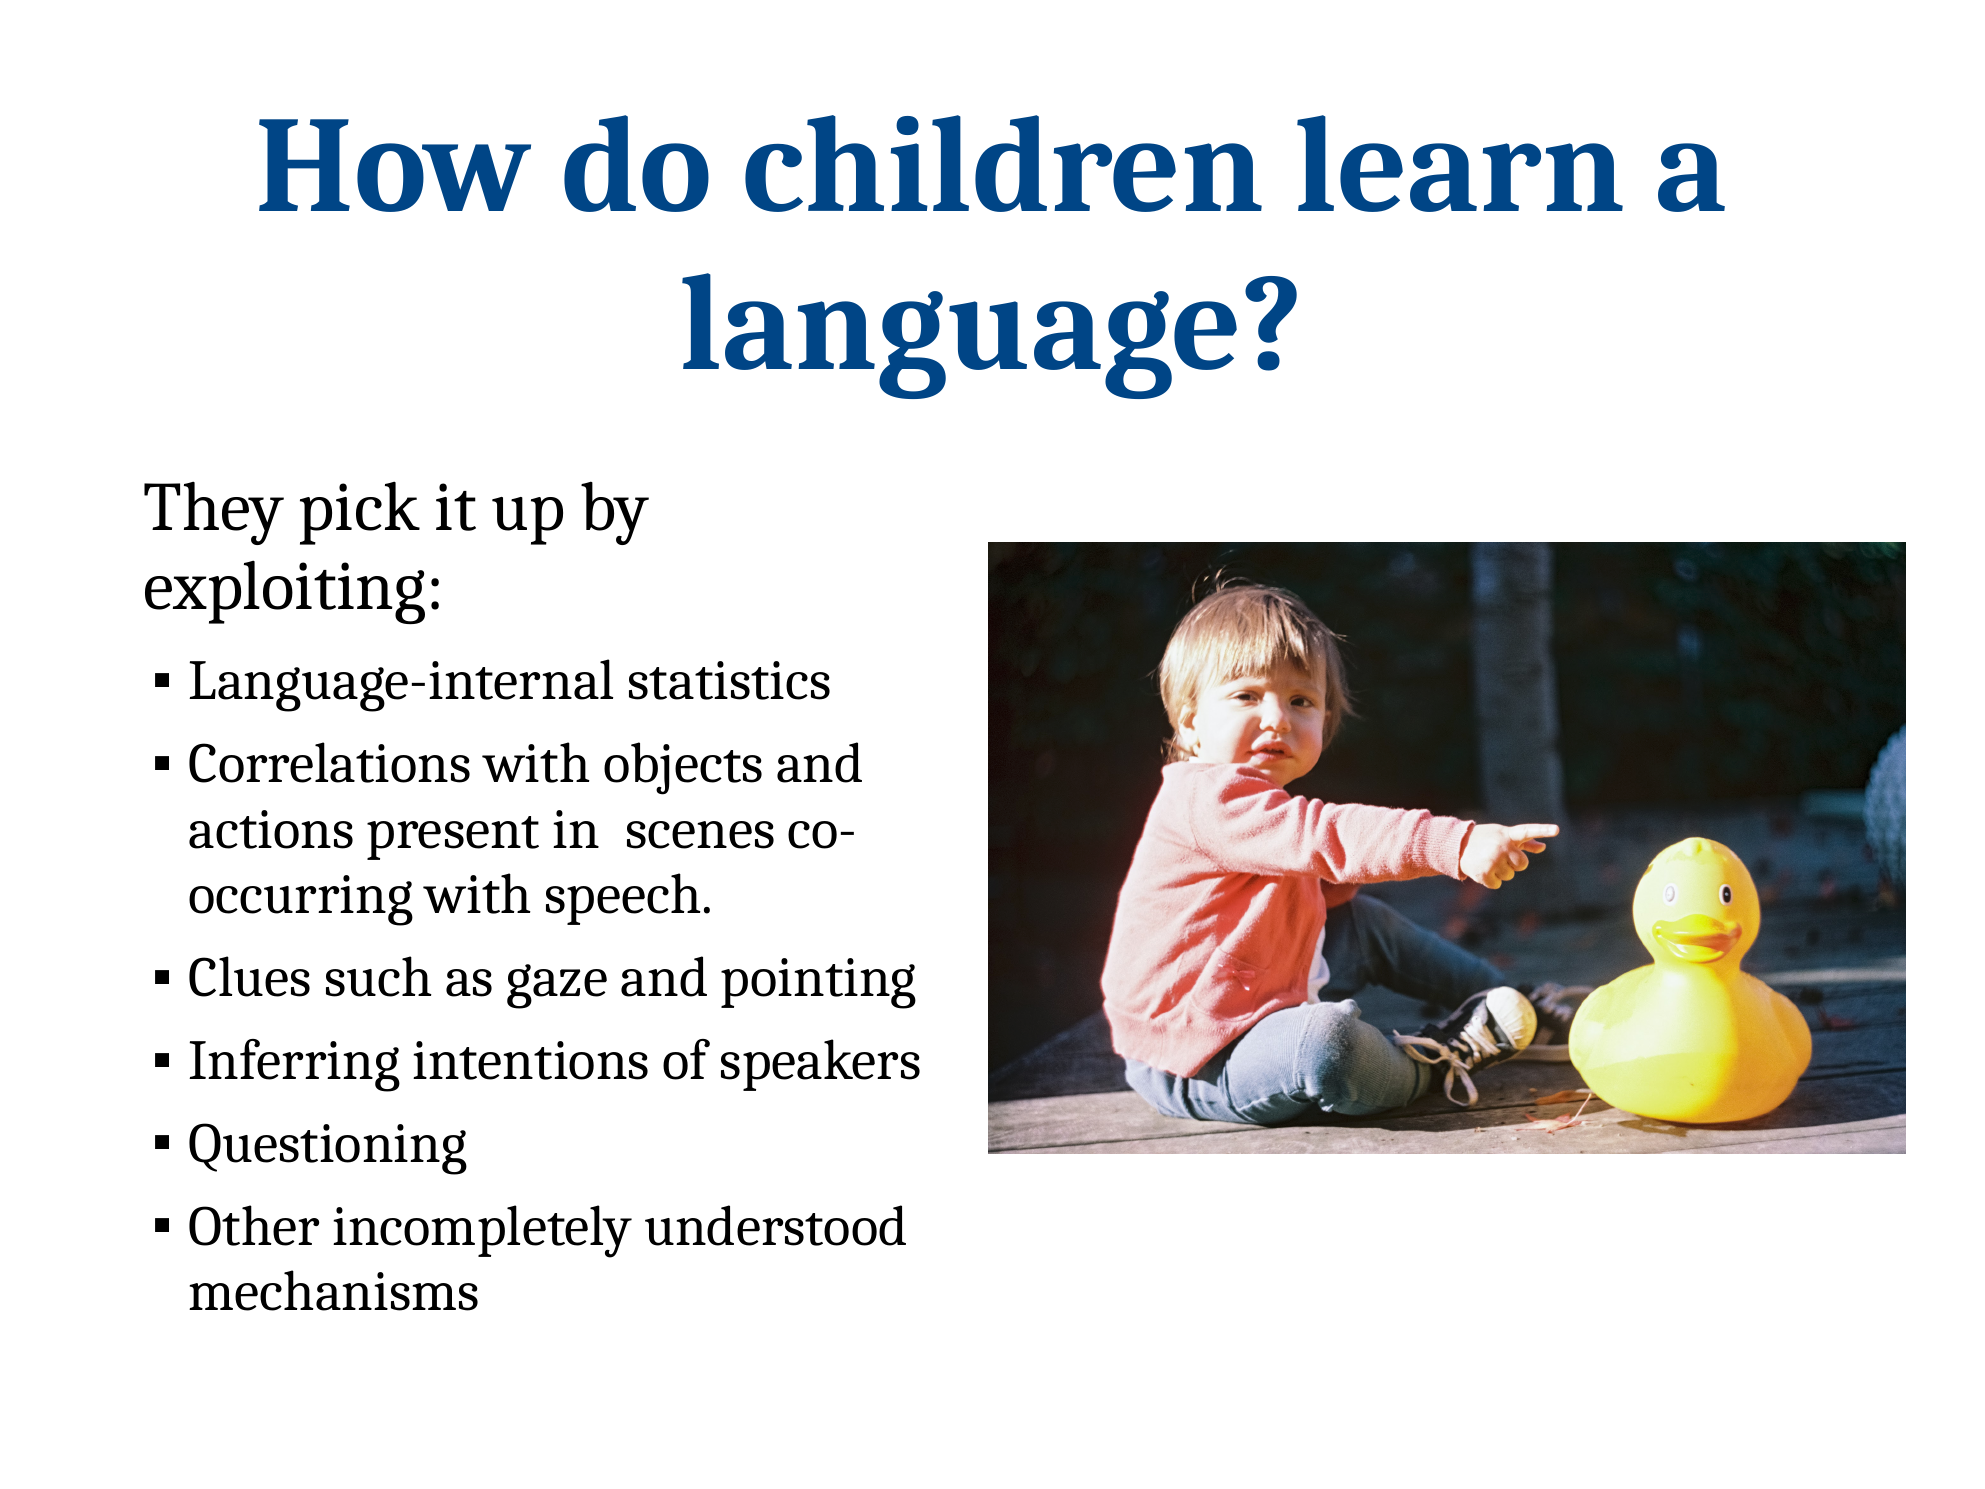

# How do children learn a language?
They pick it up by exploiting:
Language-internal statistics
Correlations with objects and actions present in scenes co-occurring with speech.
Clues such as gaze and pointing
Inferring intentions of speakers
Questioning
Other incompletely understood mechanisms